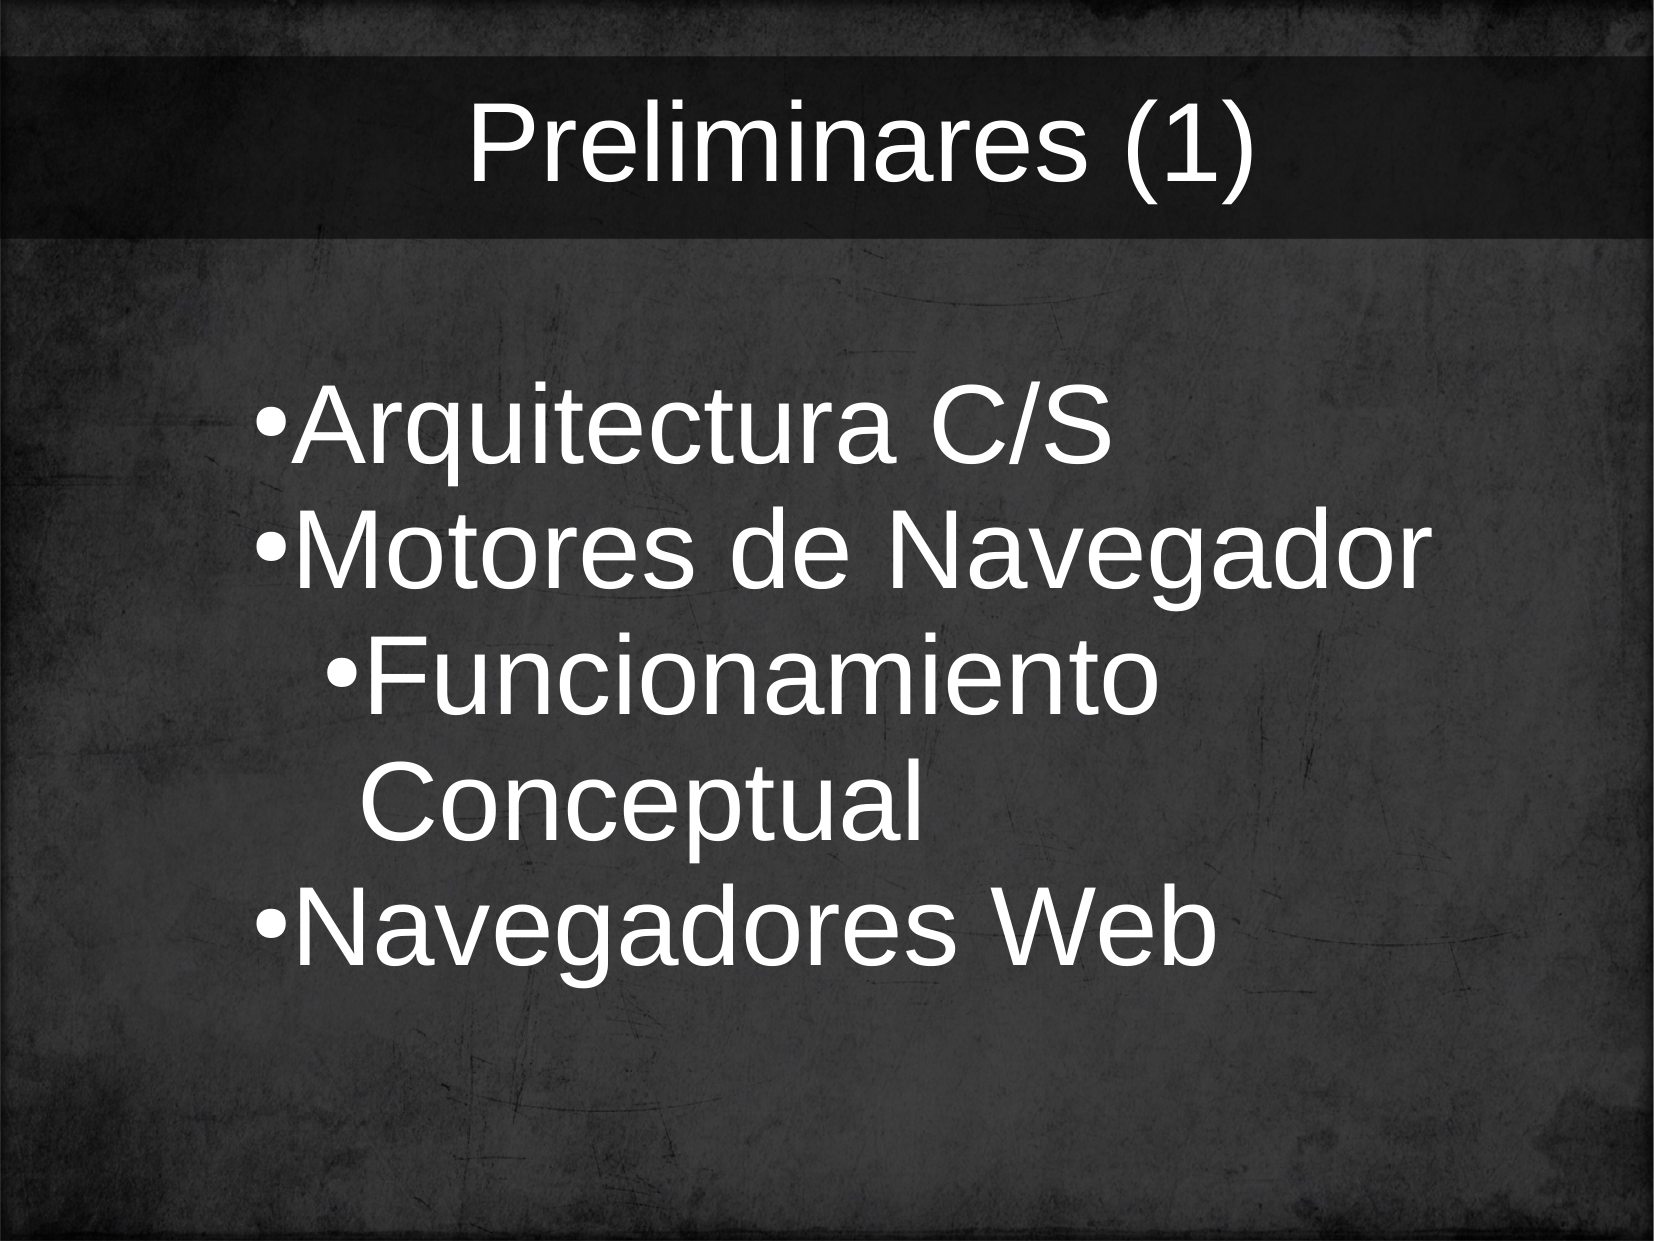

Preliminares (1)
Arquitectura C/S
Motores de Navegador
Funcionamiento Conceptual
Navegadores Web